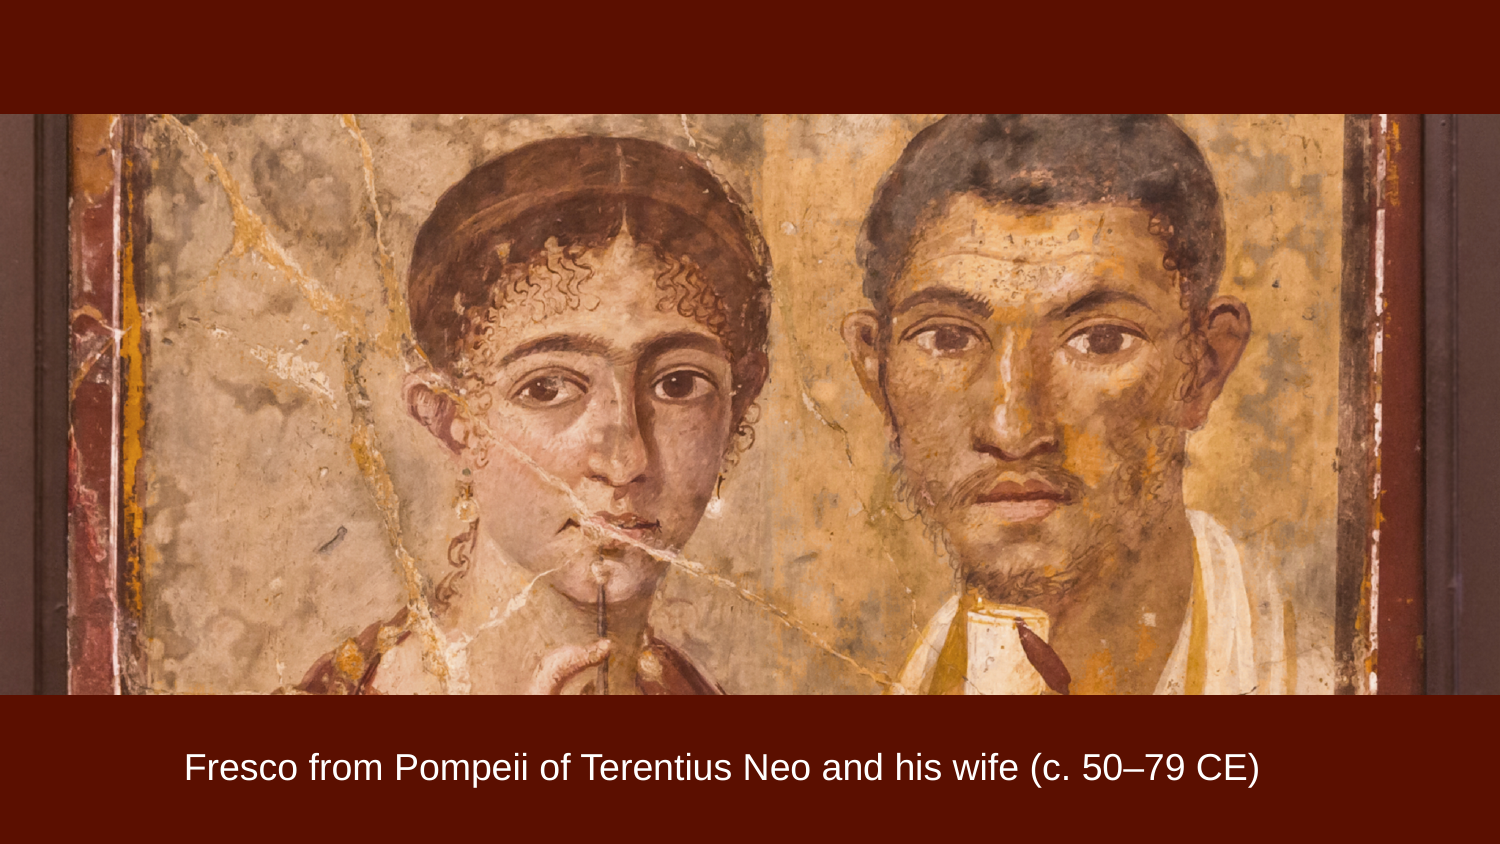

Fresco from Pompeii of Terentius Neo and his wife (c. 50–79 CE)